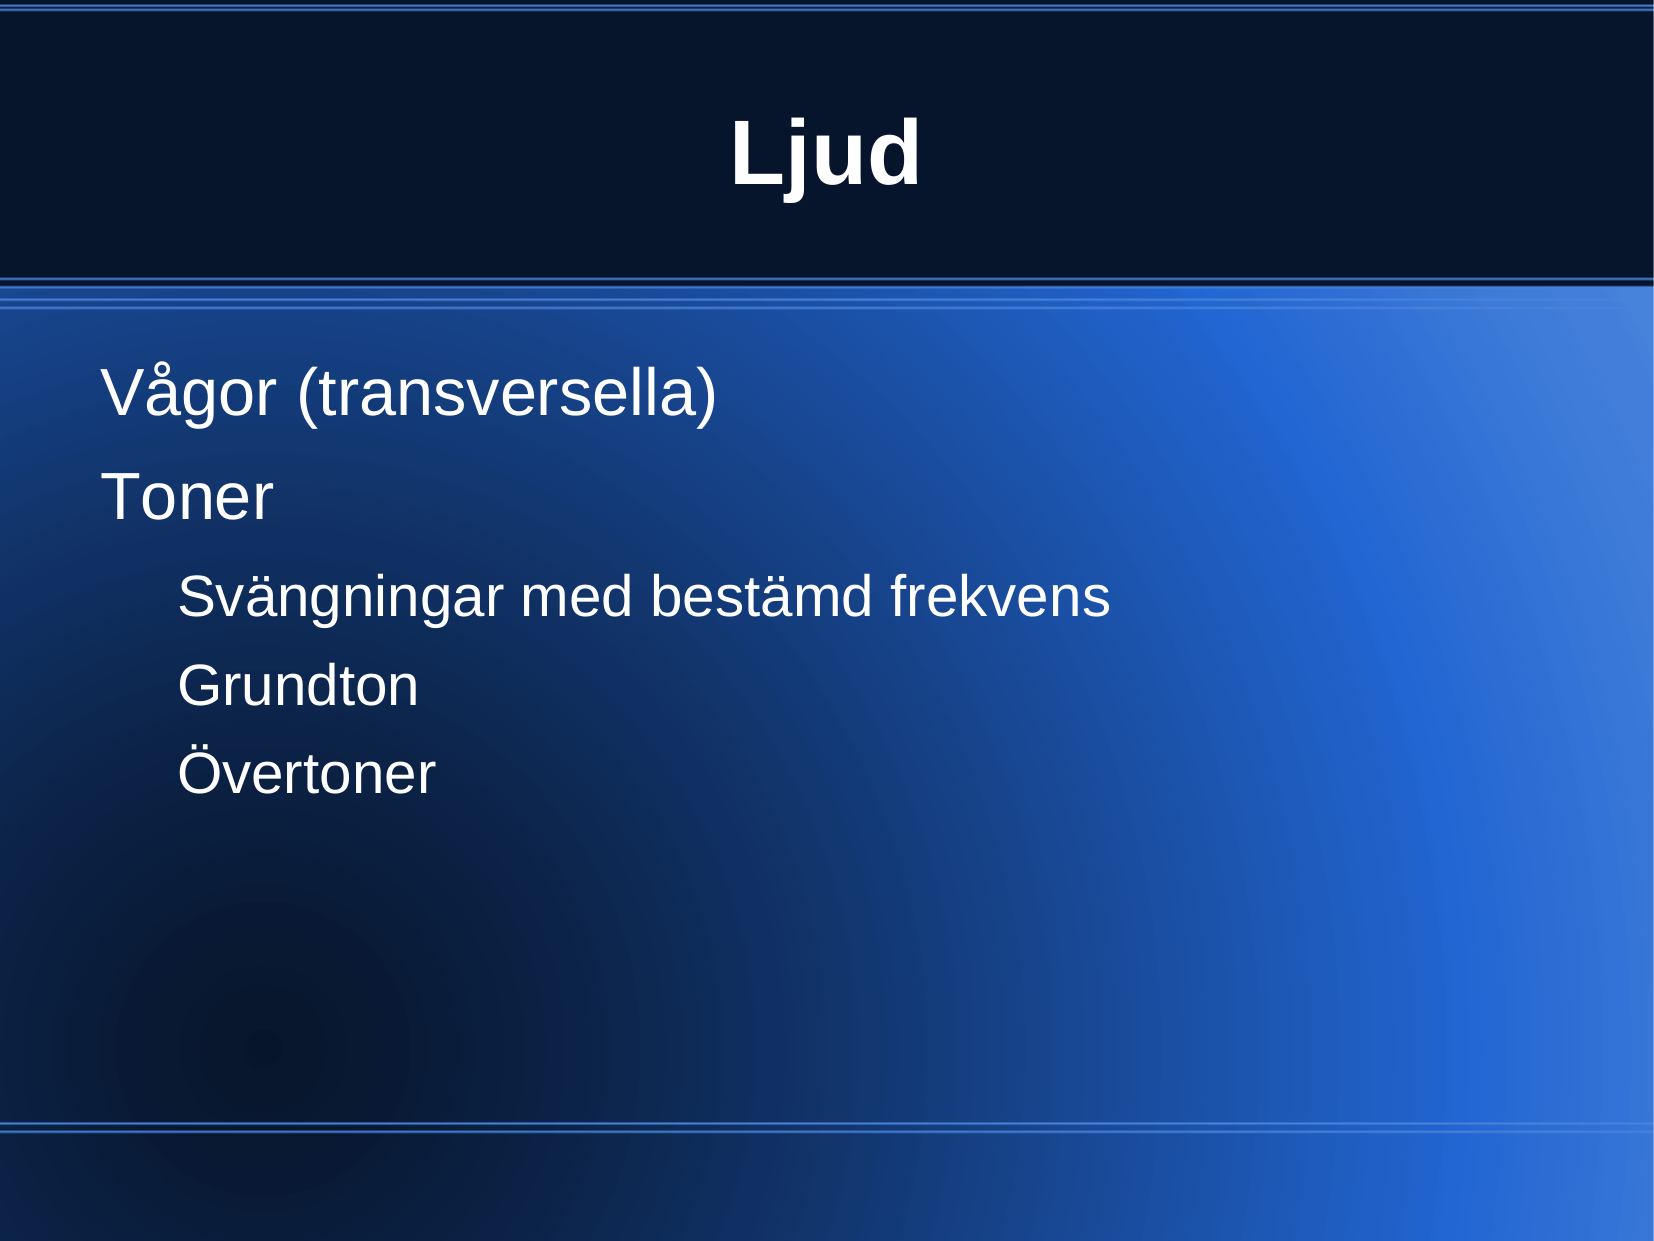

# Ljud
Vågor (transversella)
Toner
Svängningar med bestämd frekvens
Grundton
Övertoner